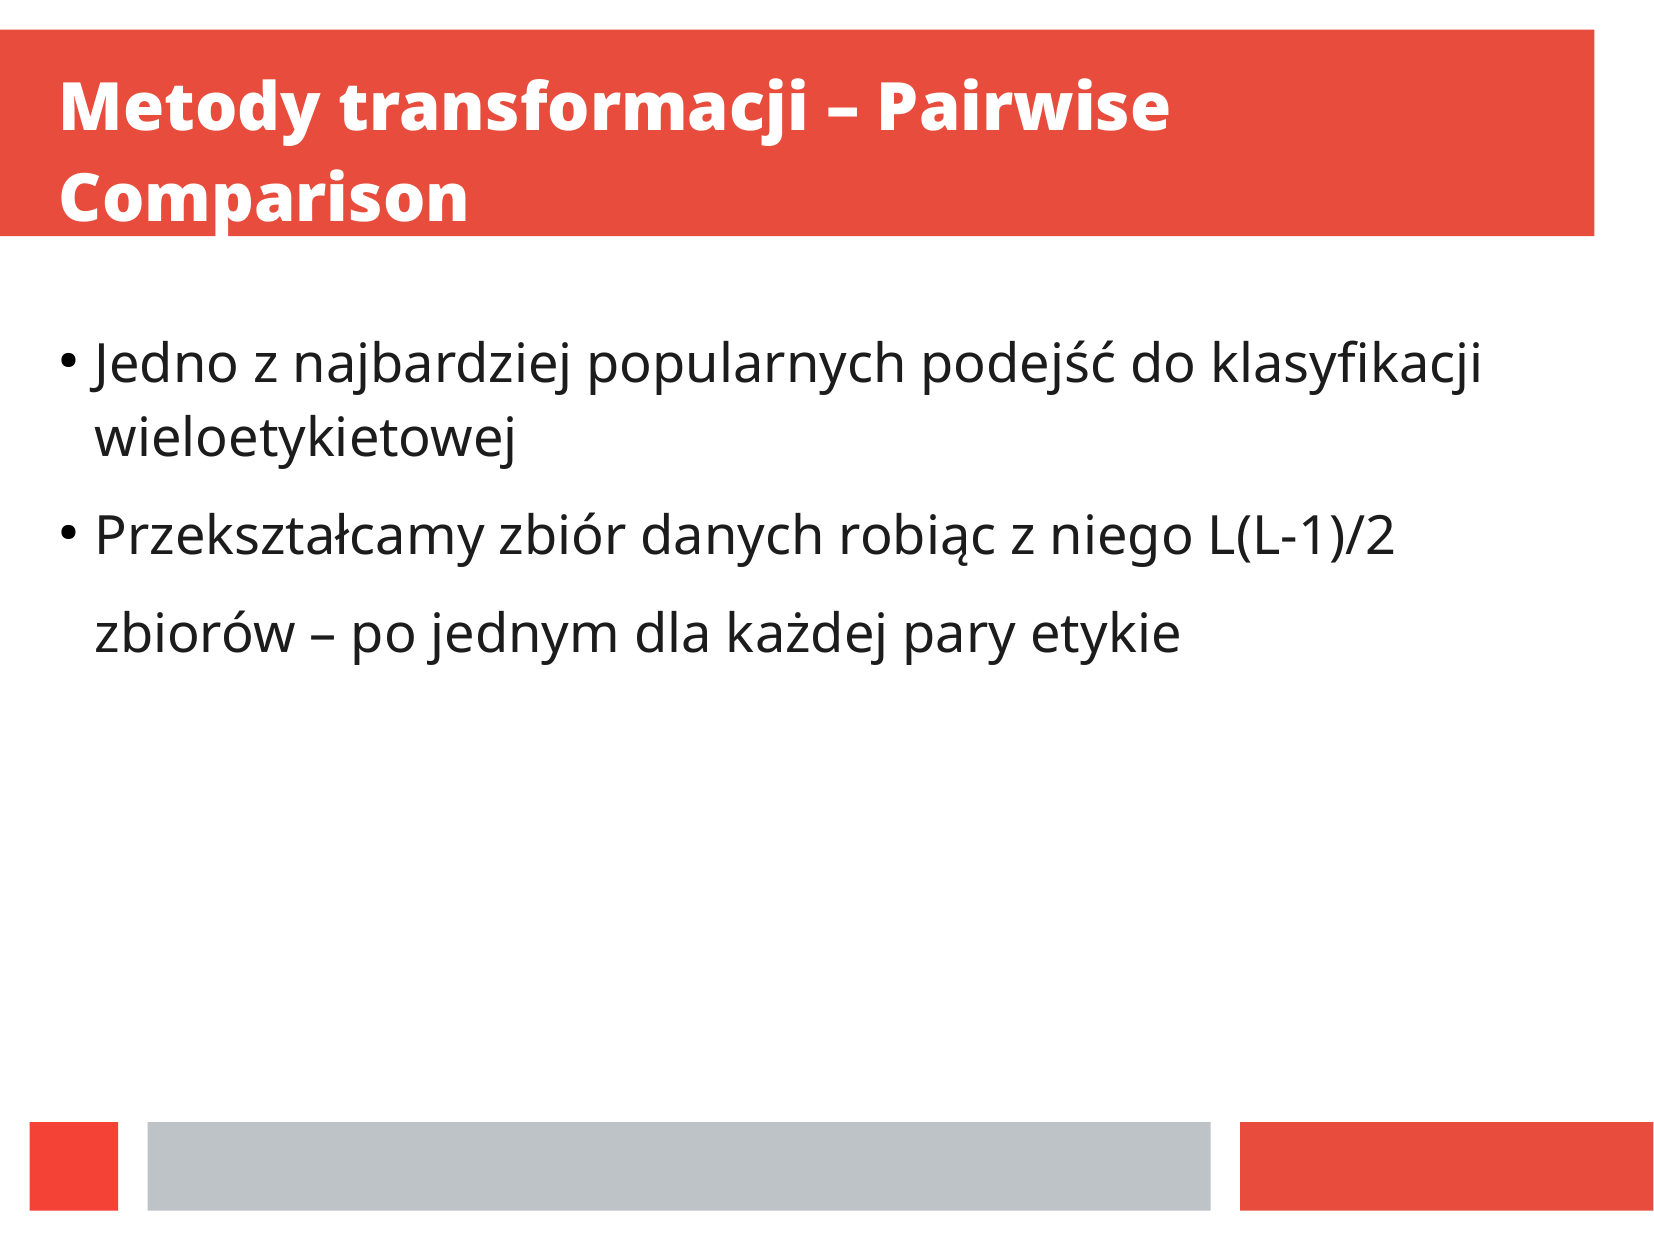

# Metody transformacji – Pairwise Comparison
Jedno z najbardziej popularnych podejść do klasyfikacji wieloetykietowej
Przekształcamy zbiór danych robiąc z niego L(L-1)/2
zbiorów – po jednym dla każdej pary etykie